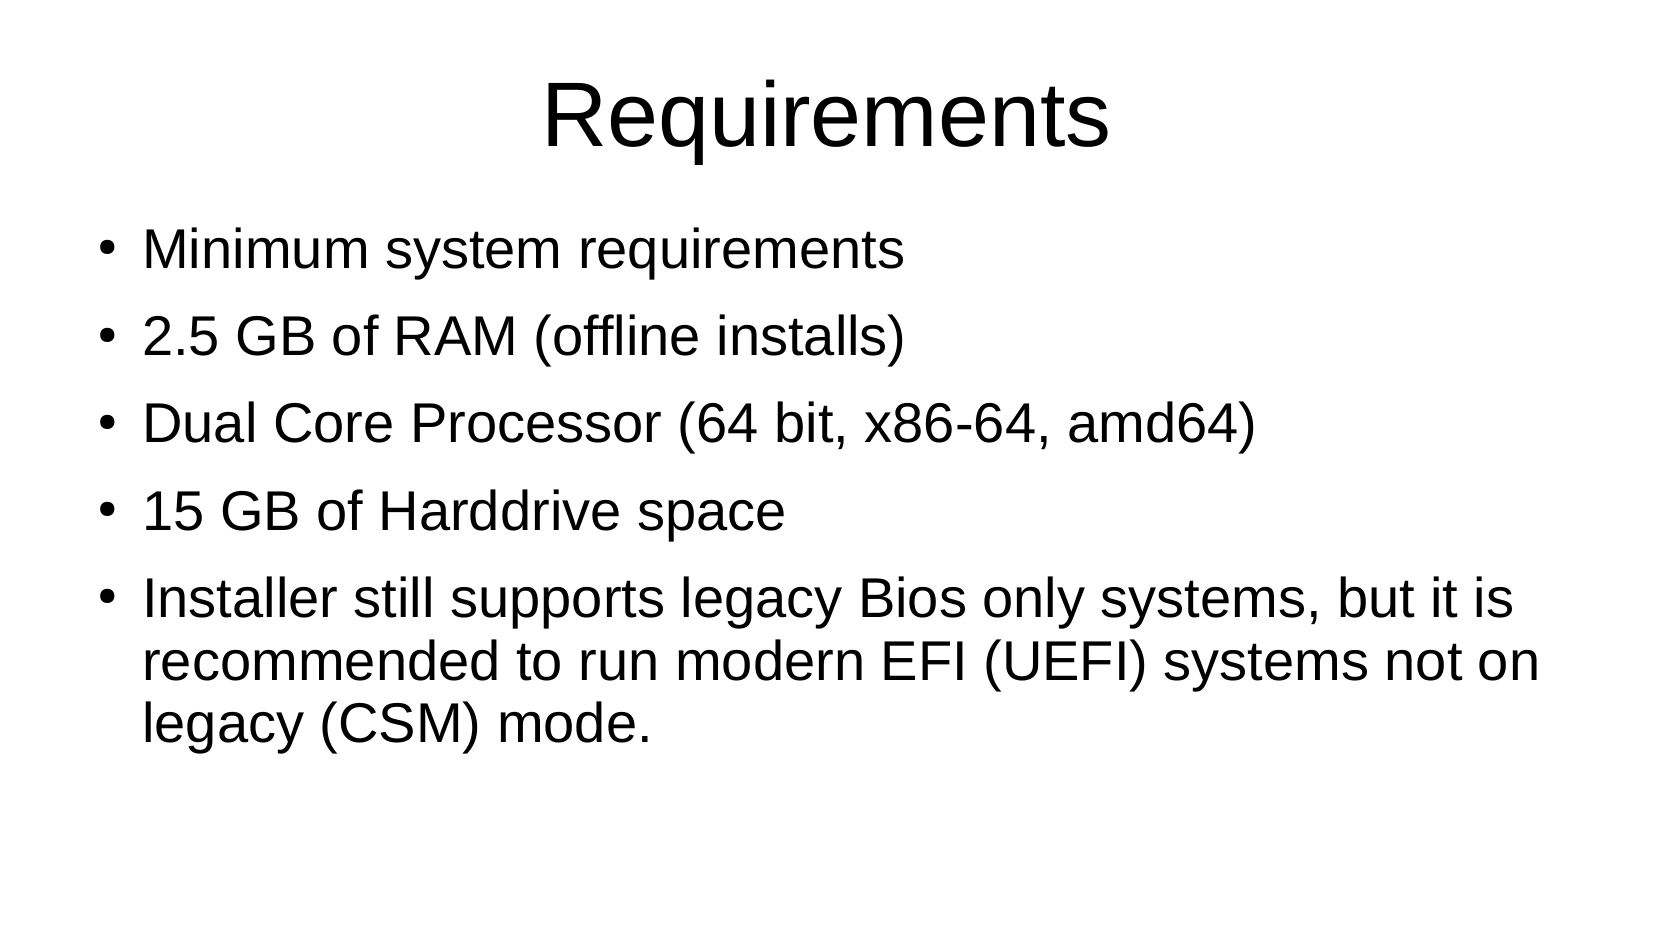

# Requirements
Minimum system requirements
2.5 GB of RAM (offline installs)
Dual Core Processor (64 bit, x86-64, amd64)
15 GB of Harddrive space
Installer still supports legacy Bios only systems, but it is recommended to run modern EFI (UEFI) systems not on legacy (CSM) mode.